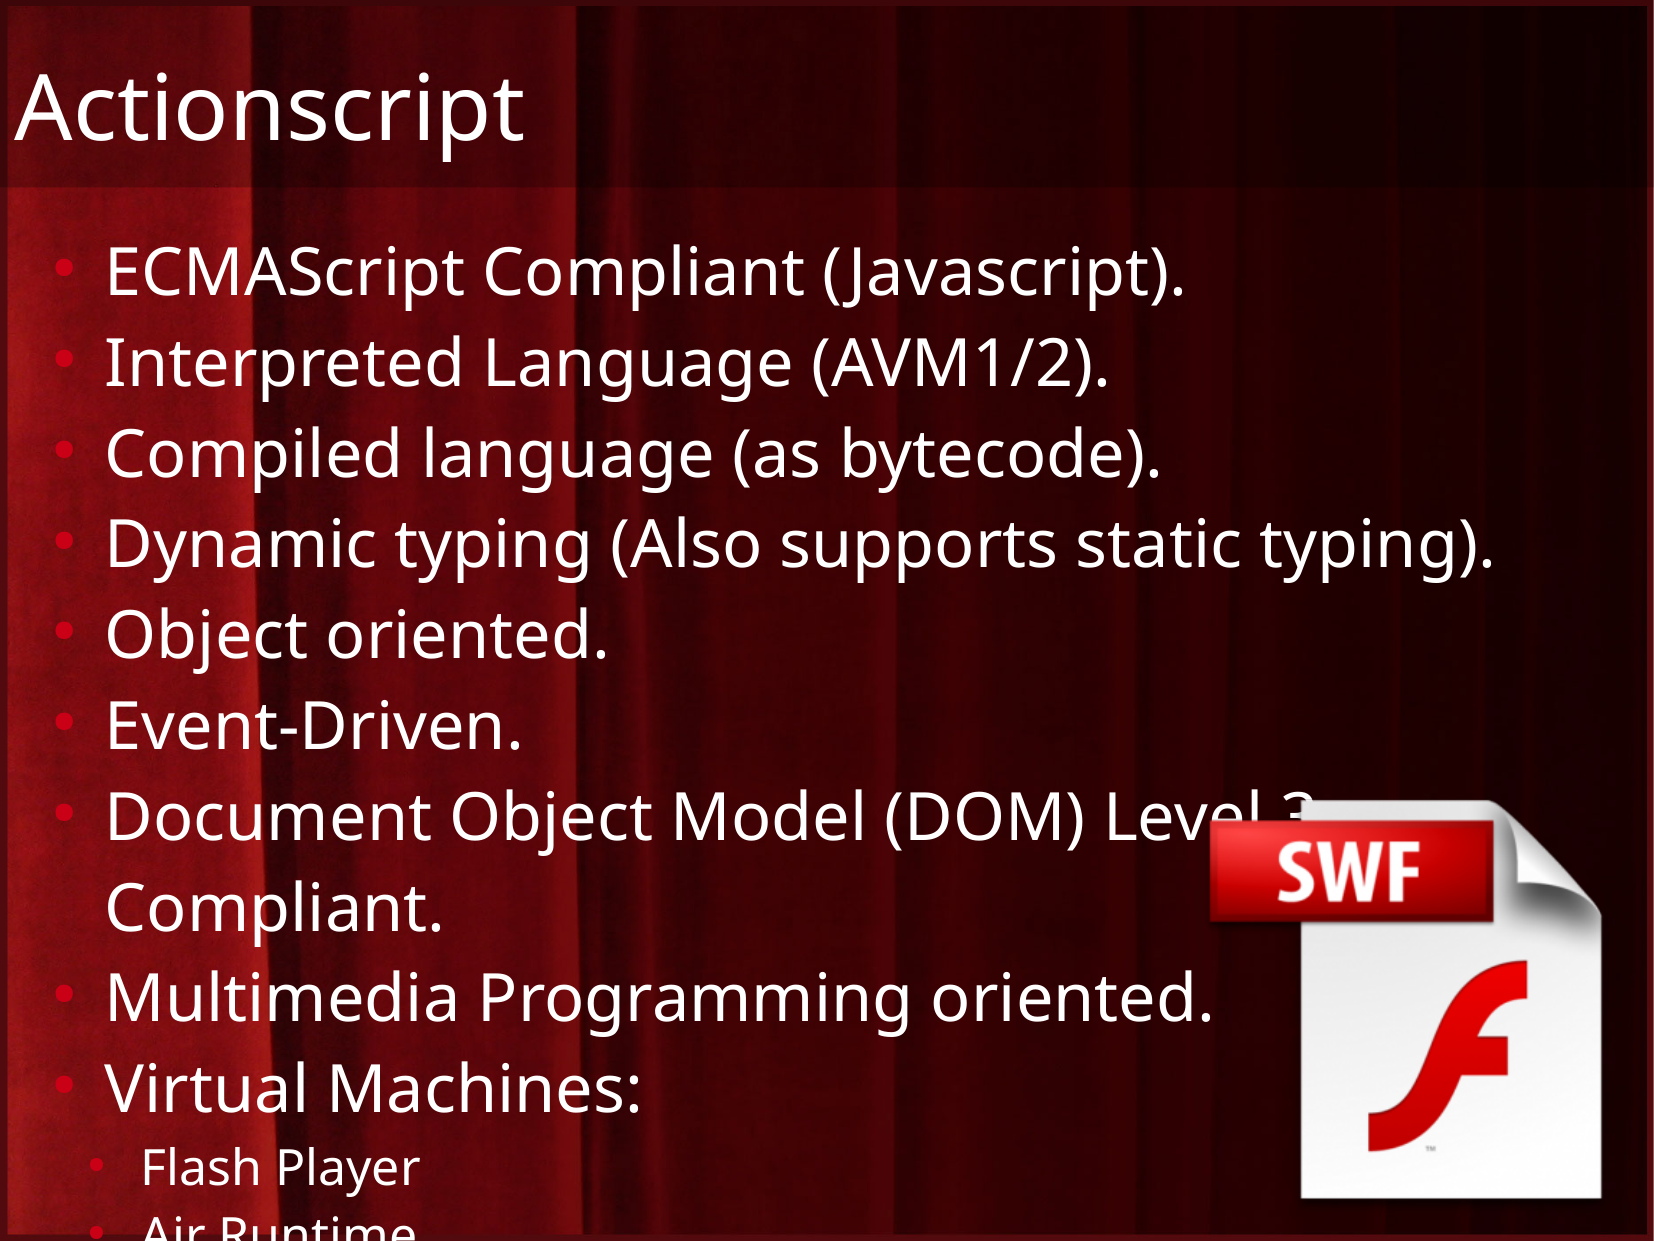

Actionscript
ECMAScript Compliant (Javascript).
Interpreted Language (AVM1/2).
Compiled language (as bytecode).
Dynamic typing (Also supports static typing).
Object oriented.
Event-Driven.
Document Object Model (DOM) Level 3 Compliant.
Multimedia Programming oriented.
Virtual Machines:
Flash Player
Air Runtime
GNU Gnash (open source)